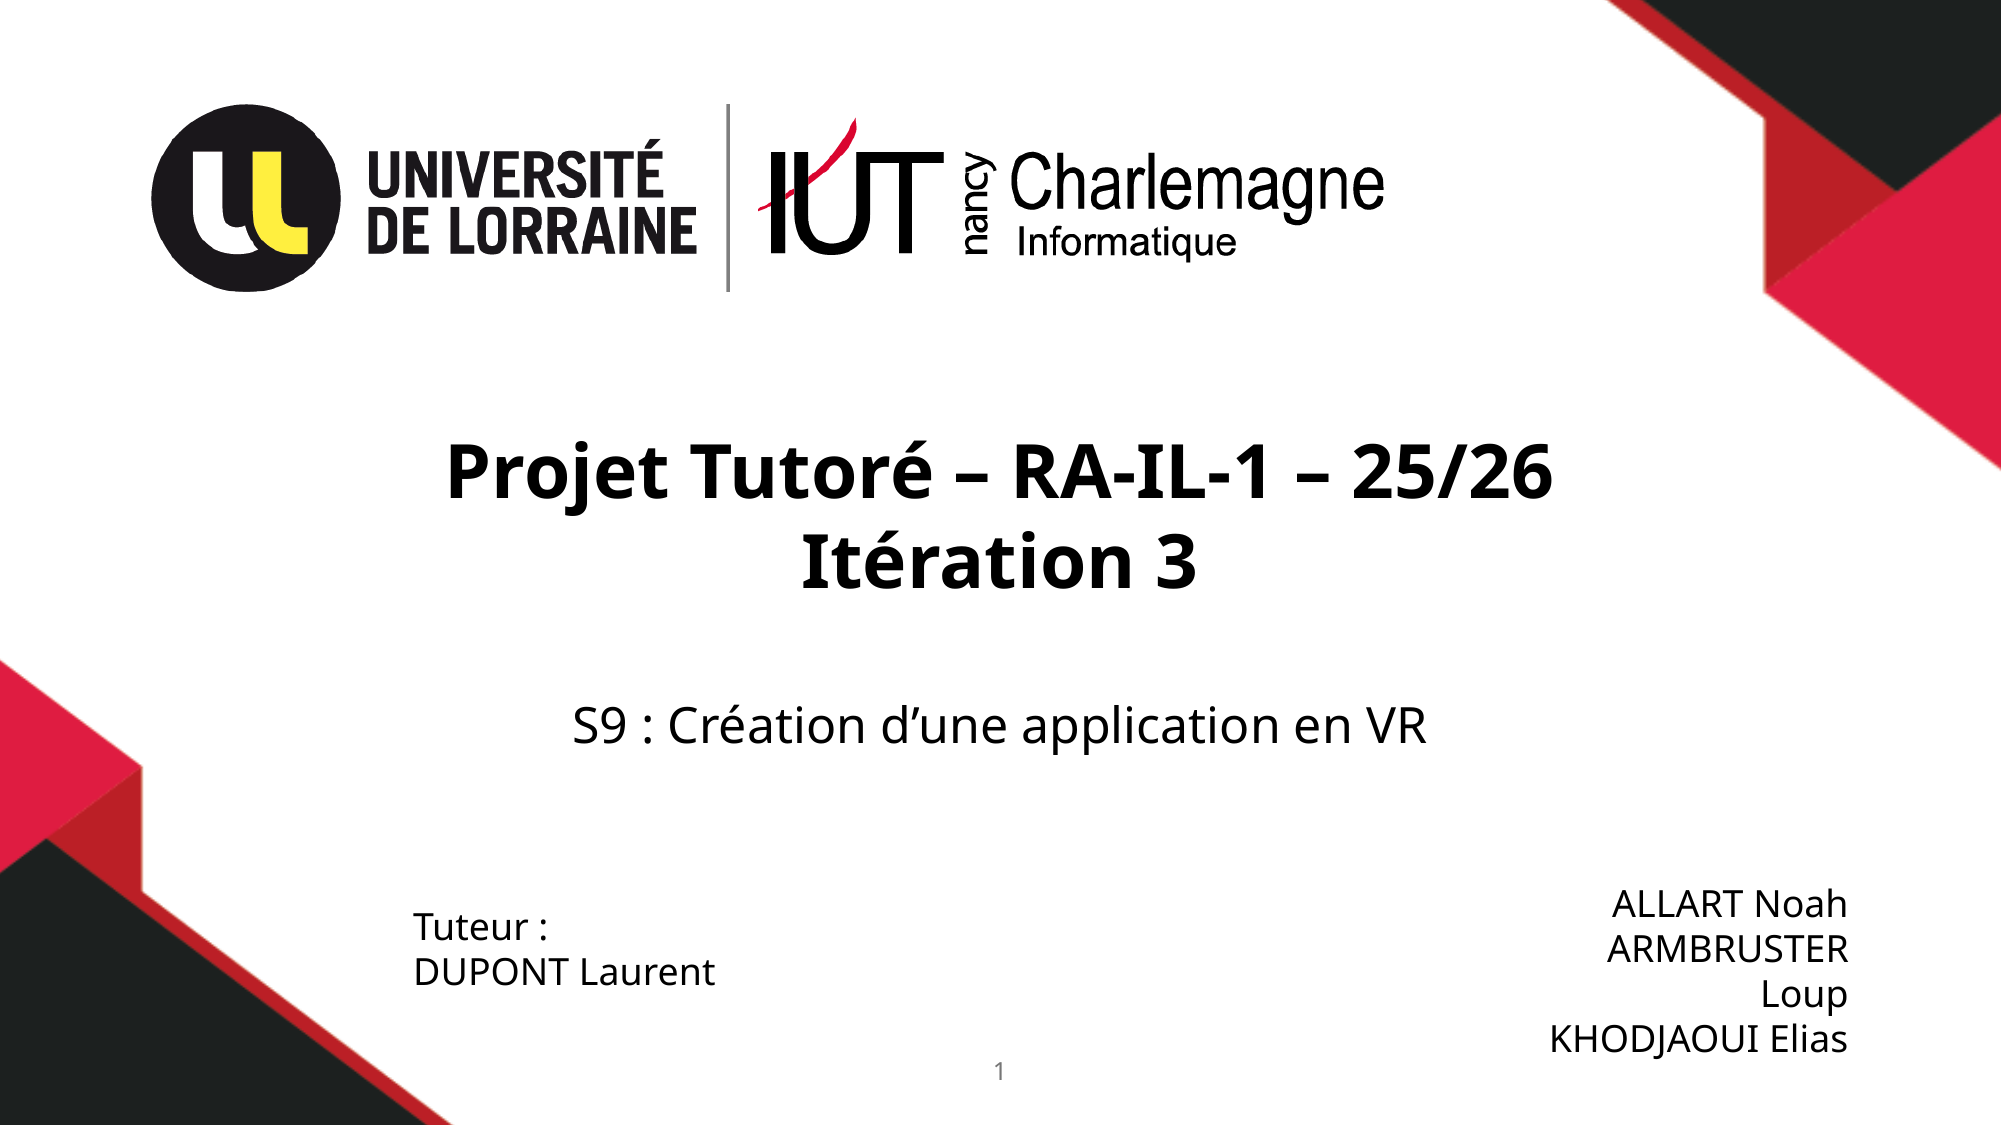

Projet Tutoré – RA-IL-1 – 25/26
Itération 3
S9 : Création d’une application en VR
ALLART Noah
ARMBRUSTER Loup
KHODJAOUI Elias
Tuteur :
DUPONT Laurent